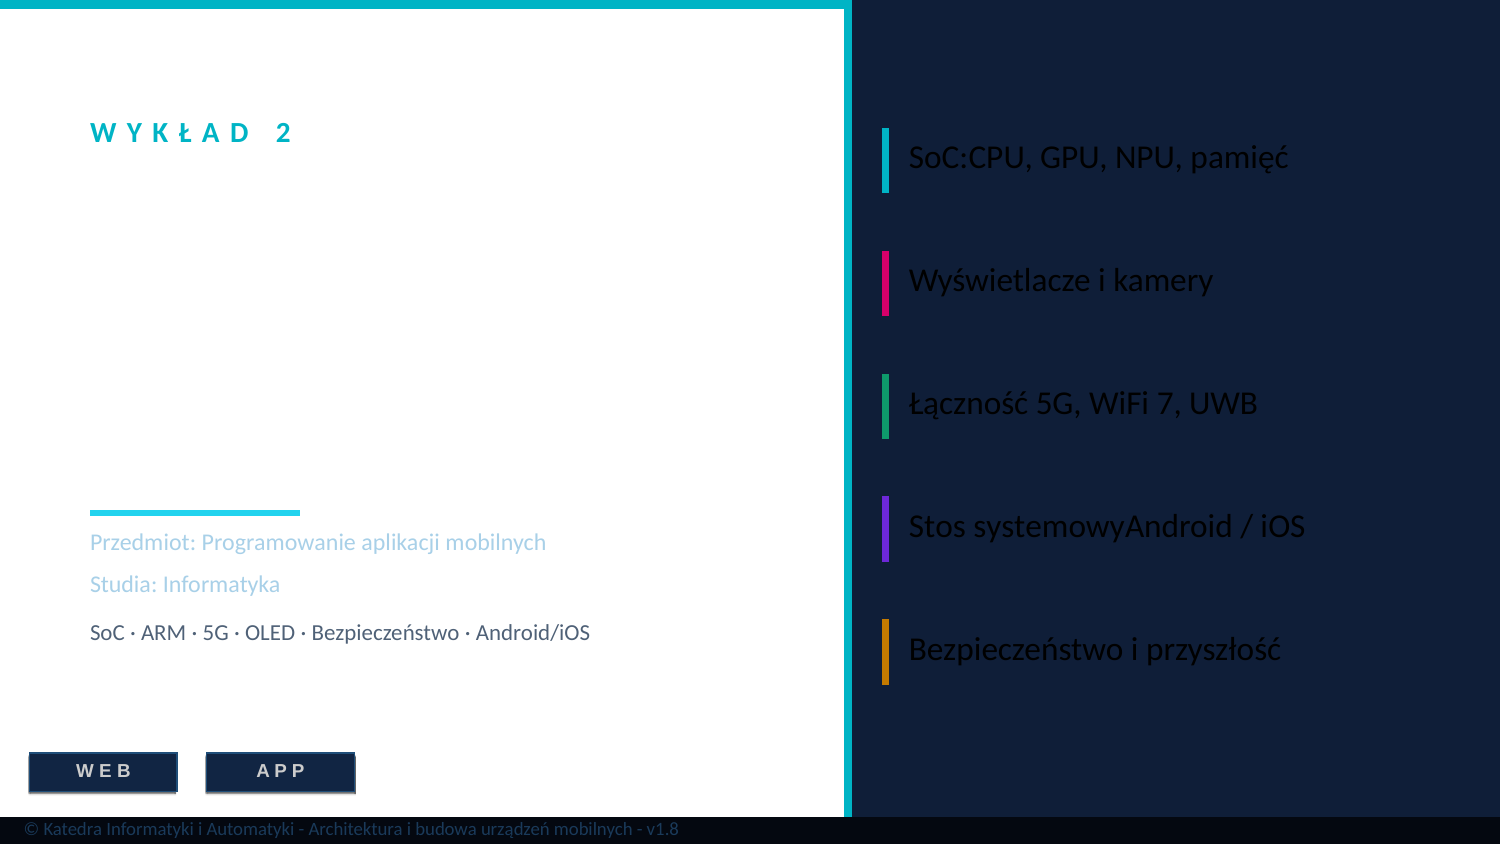

WYKŁAD 2
SoC:CPU, GPU, NPU, pamięć
Architektura
i budowa urządzeń
mobilnych
Wyświetlacze i kamery
Łączność 5G, WiFi 7, UWB
Stos systemowyAndroid / iOS
Przedmiot: Programowanie aplikacji mobilnych
Studia: Informatyka
SoC · ARM · 5G · OLED · Bezpieczeństwo · Android/iOS
Bezpieczeństwo i przyszłość
W E B
A P P
© Katedra Informatyki i Automatyki - Architektura i budowa urządzeń mobilnych - v1.8